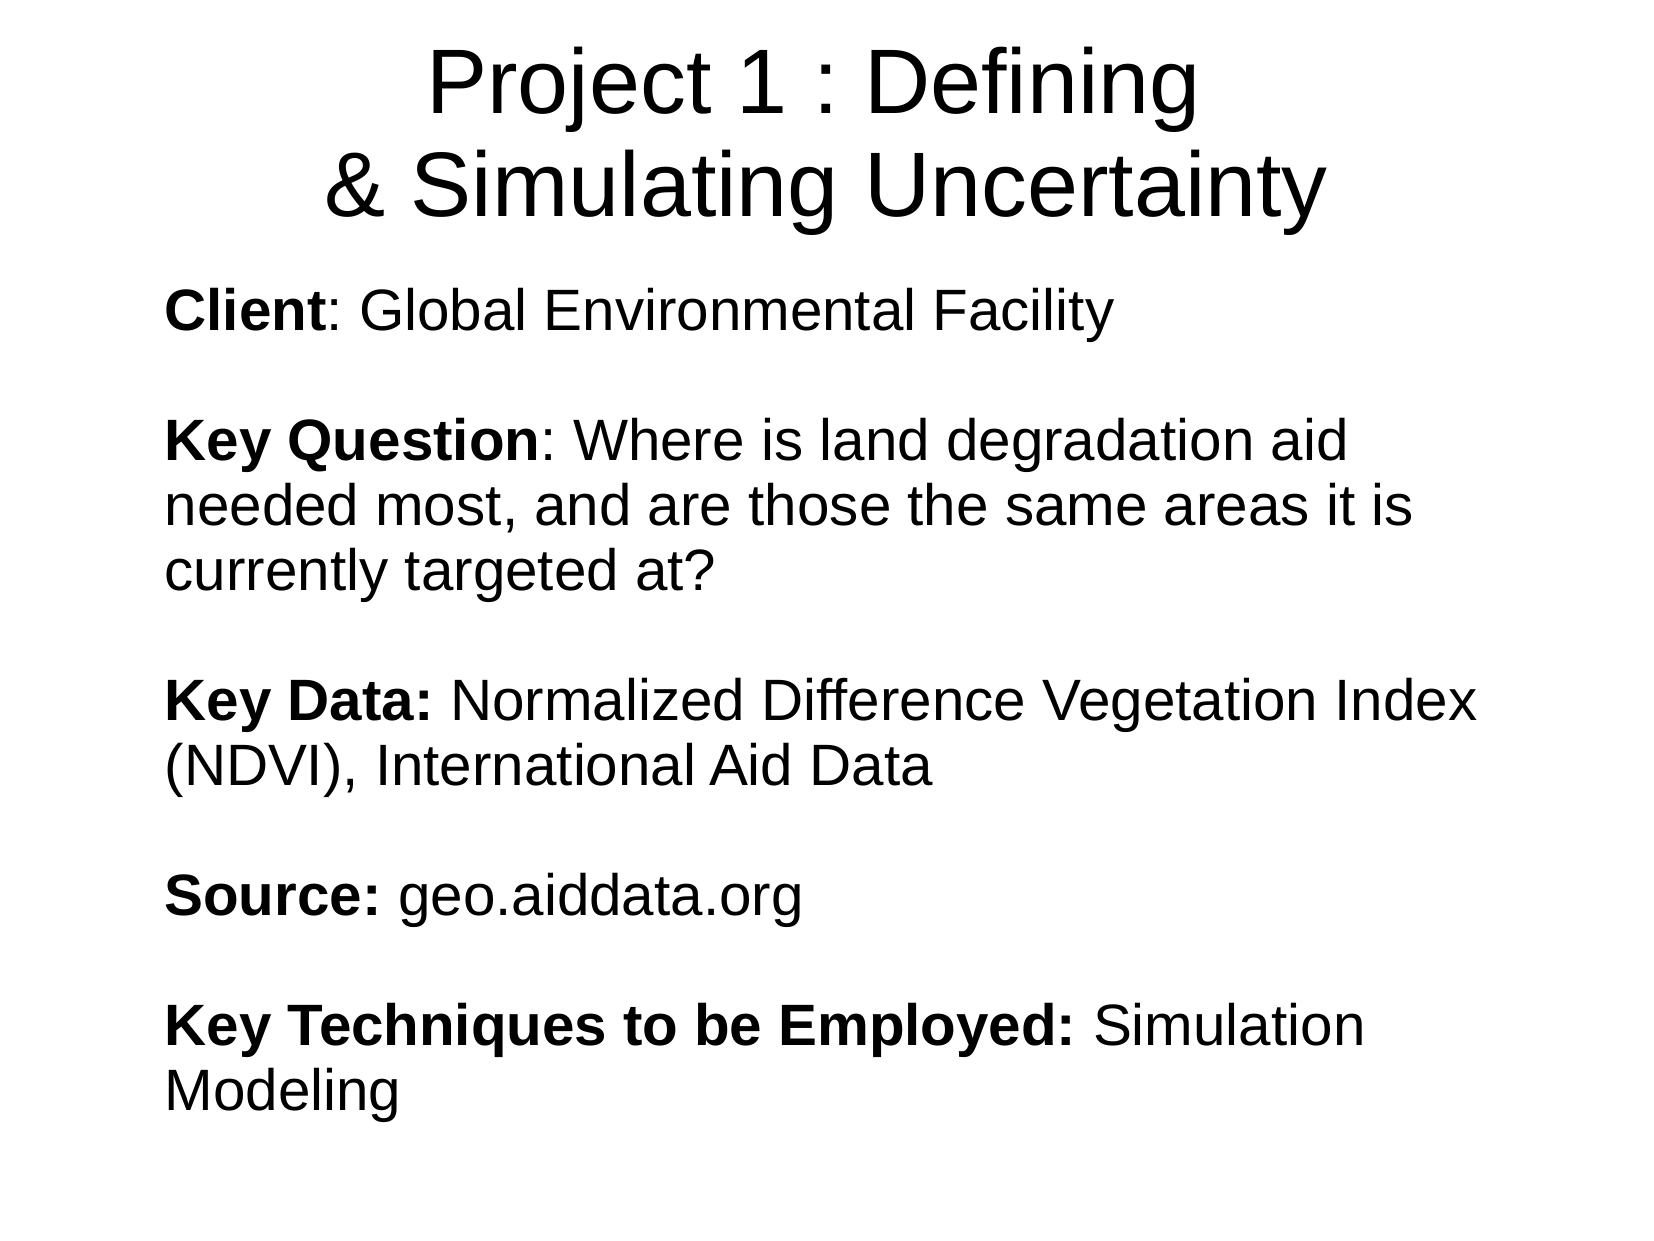

# Project 1 : Defining & Simulating Uncertainty
Client: Global Environmental Facility
Key Question: Where is land degradation aid needed most, and are those the same areas it is currently targeted at?
Key Data: Normalized Difference Vegetation Index (NDVI), International Aid Data
Source: geo.aiddata.org
Key Techniques to be Employed: Simulation Modeling